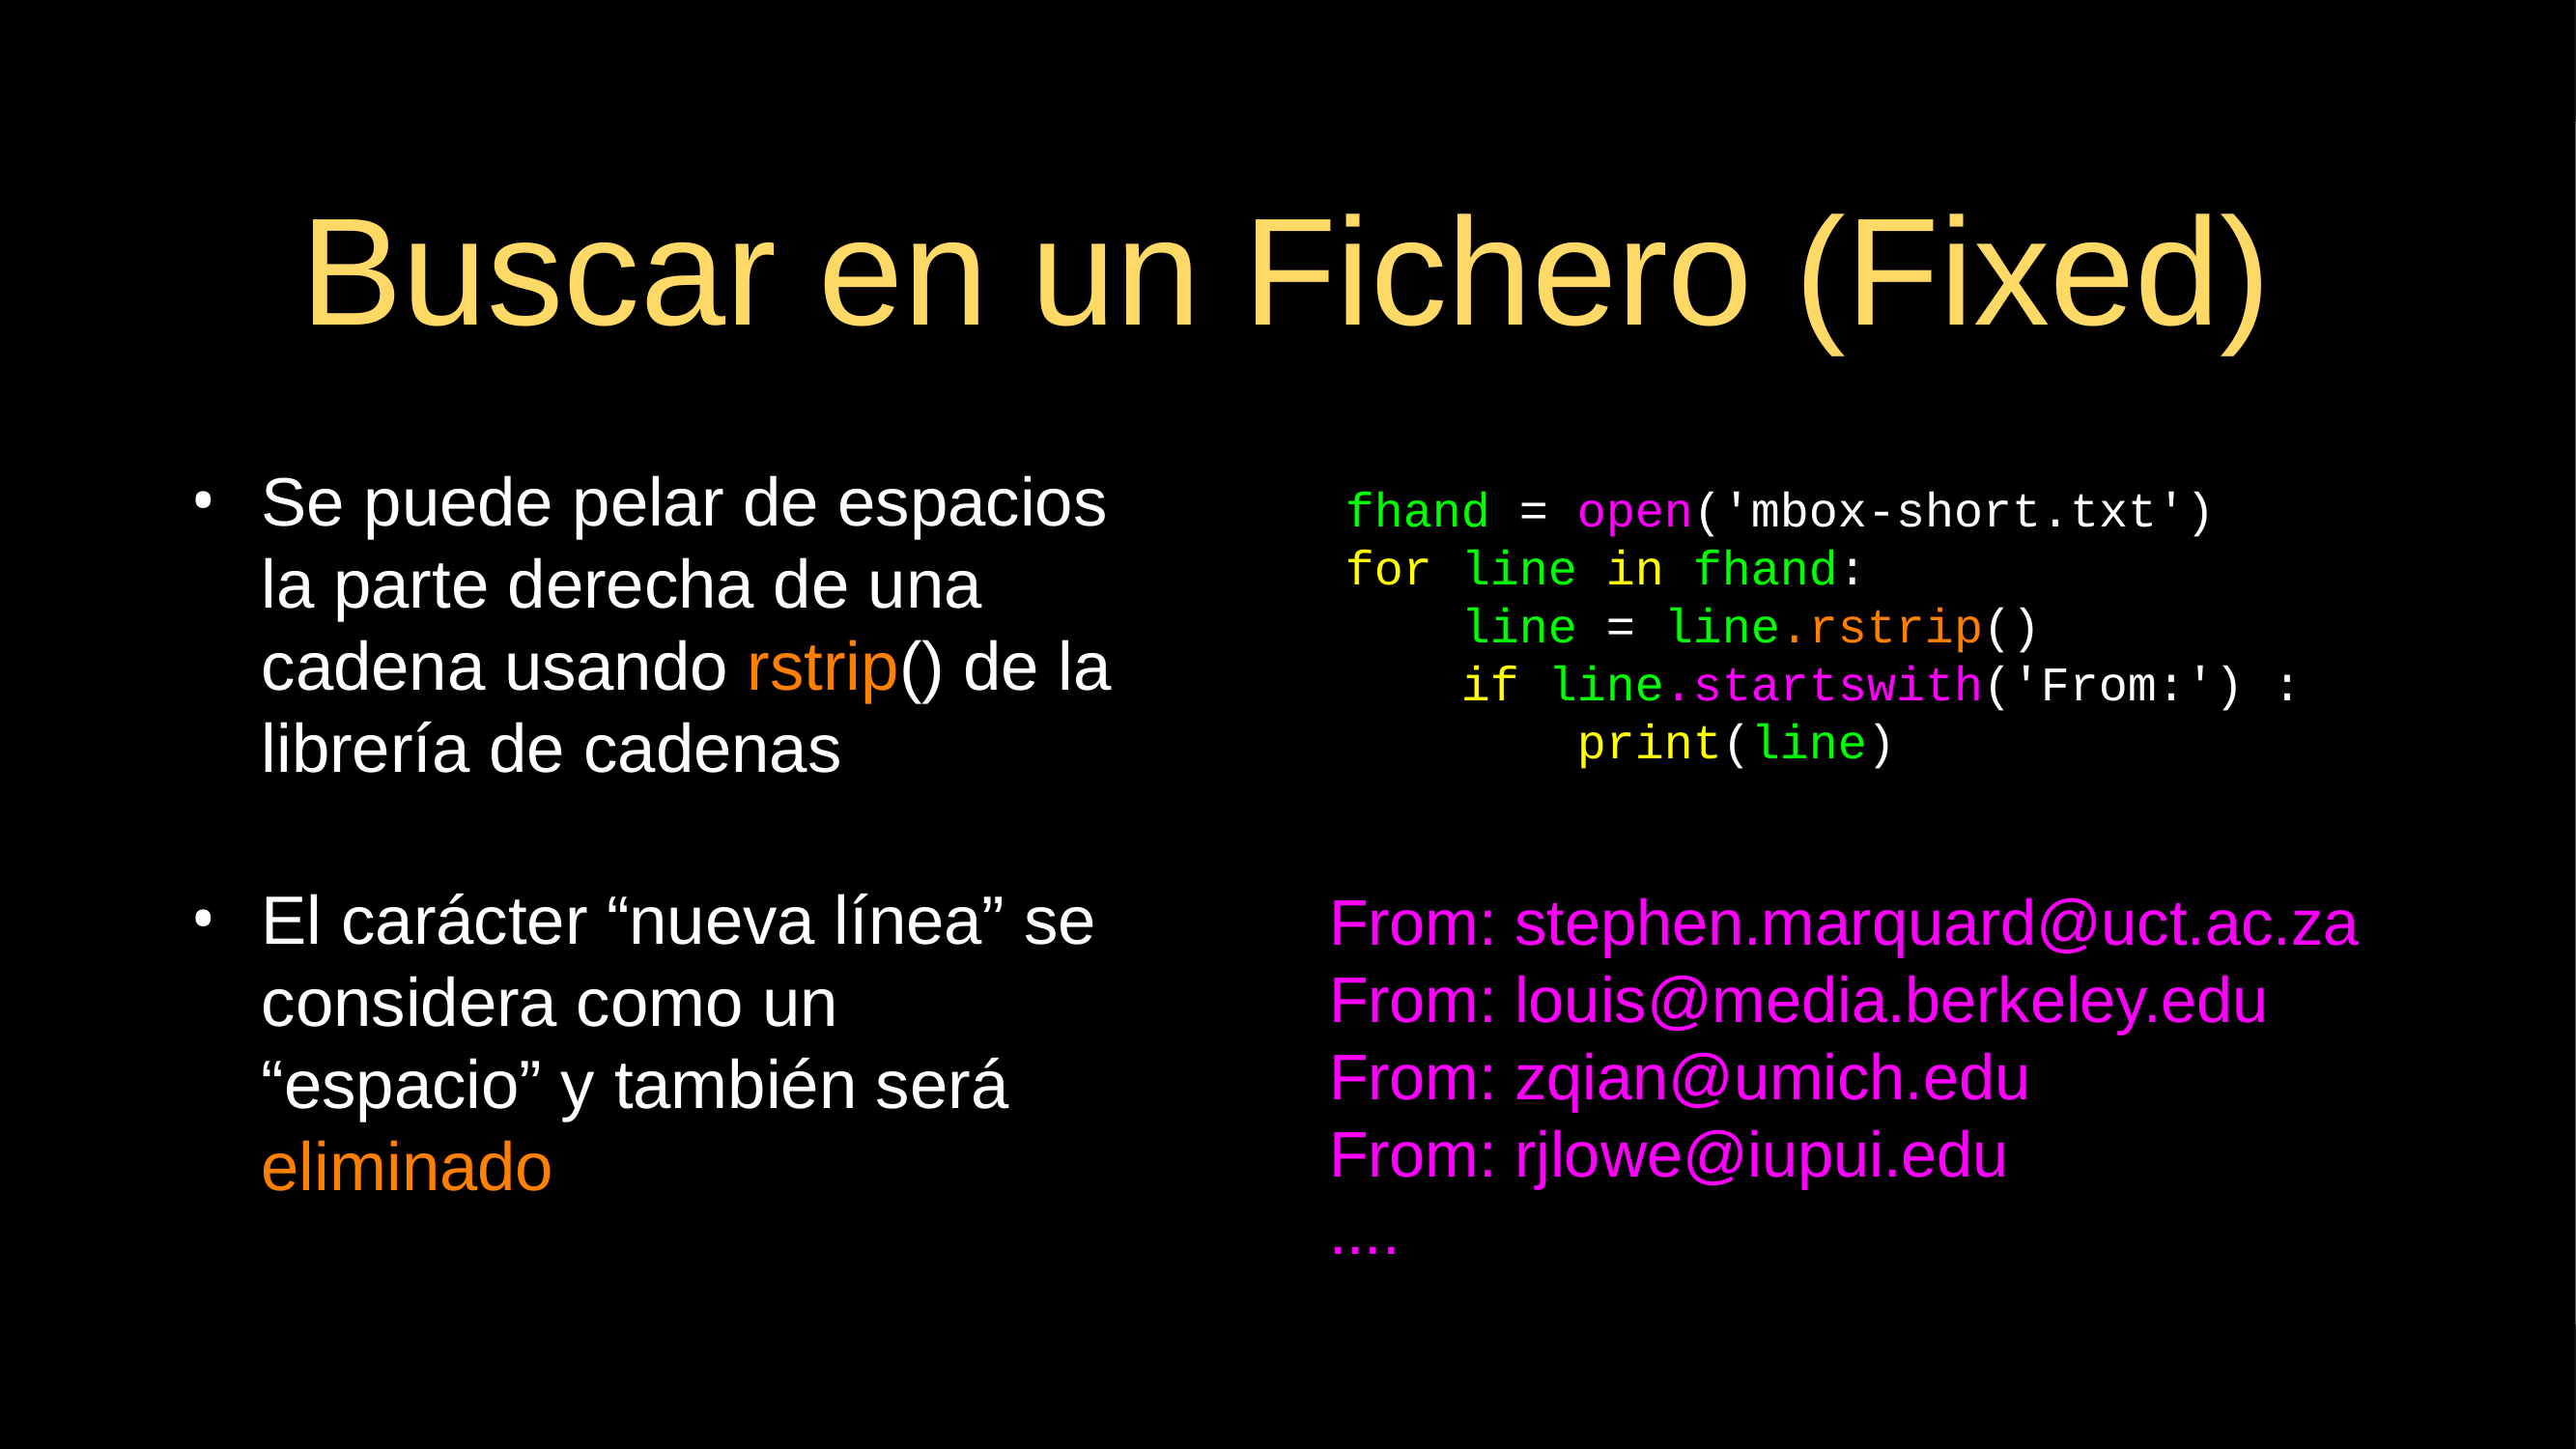

# Buscar en un Fichero (Fixed)
Se puede pelar de espacios la parte derecha de una cadena usando rstrip() de la librería de cadenas
El carácter “nueva línea” se considera como un “espacio” y también será eliminado
fhand = open('mbox-short.txt')
for line in fhand:
 line = line.rstrip()
 if line.startswith('From:') :
 print(line)
From: stephen.marquard@uct.ac.za
From: louis@media.berkeley.edu
From: zqian@umich.edu
From: rjlowe@iupui.edu
....